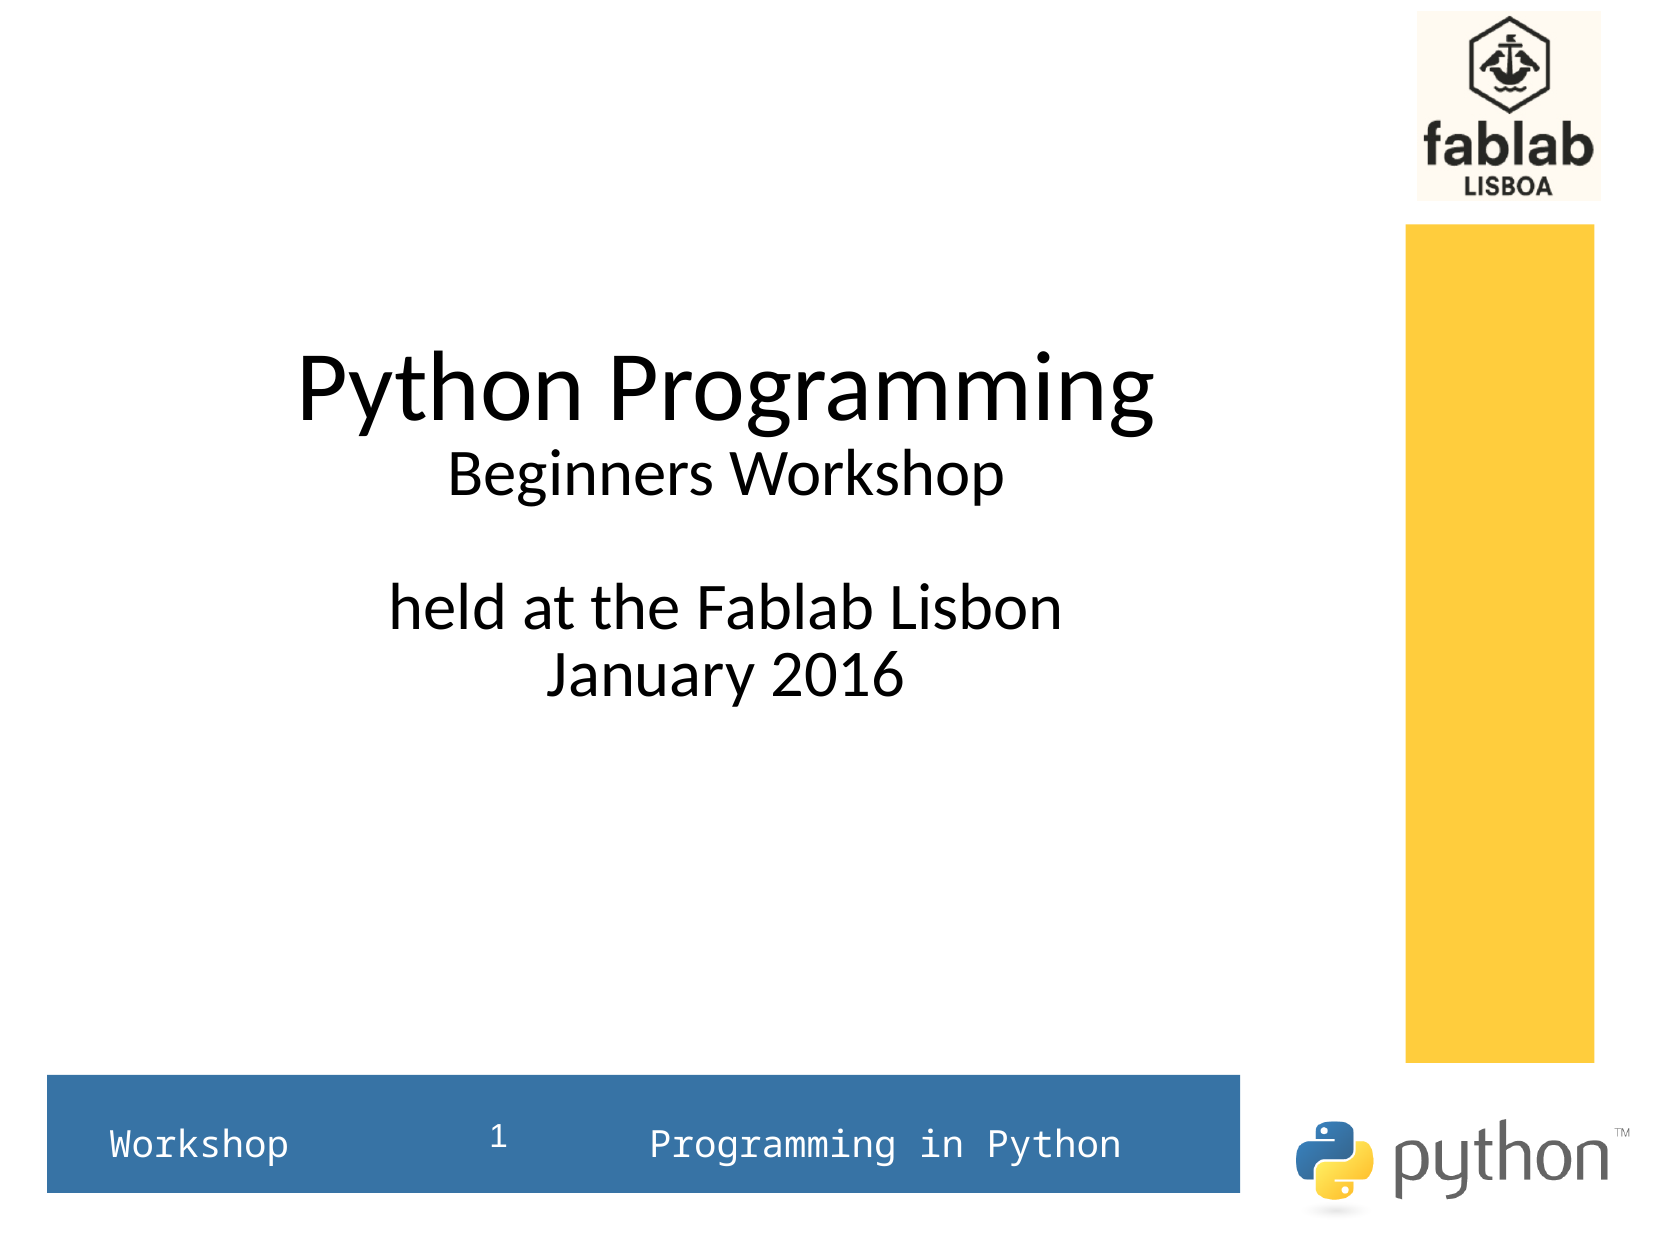

# Python Programming
Beginners Workshop
held at the Fablab Lisbon
January 2016
Workshop Programming in Python